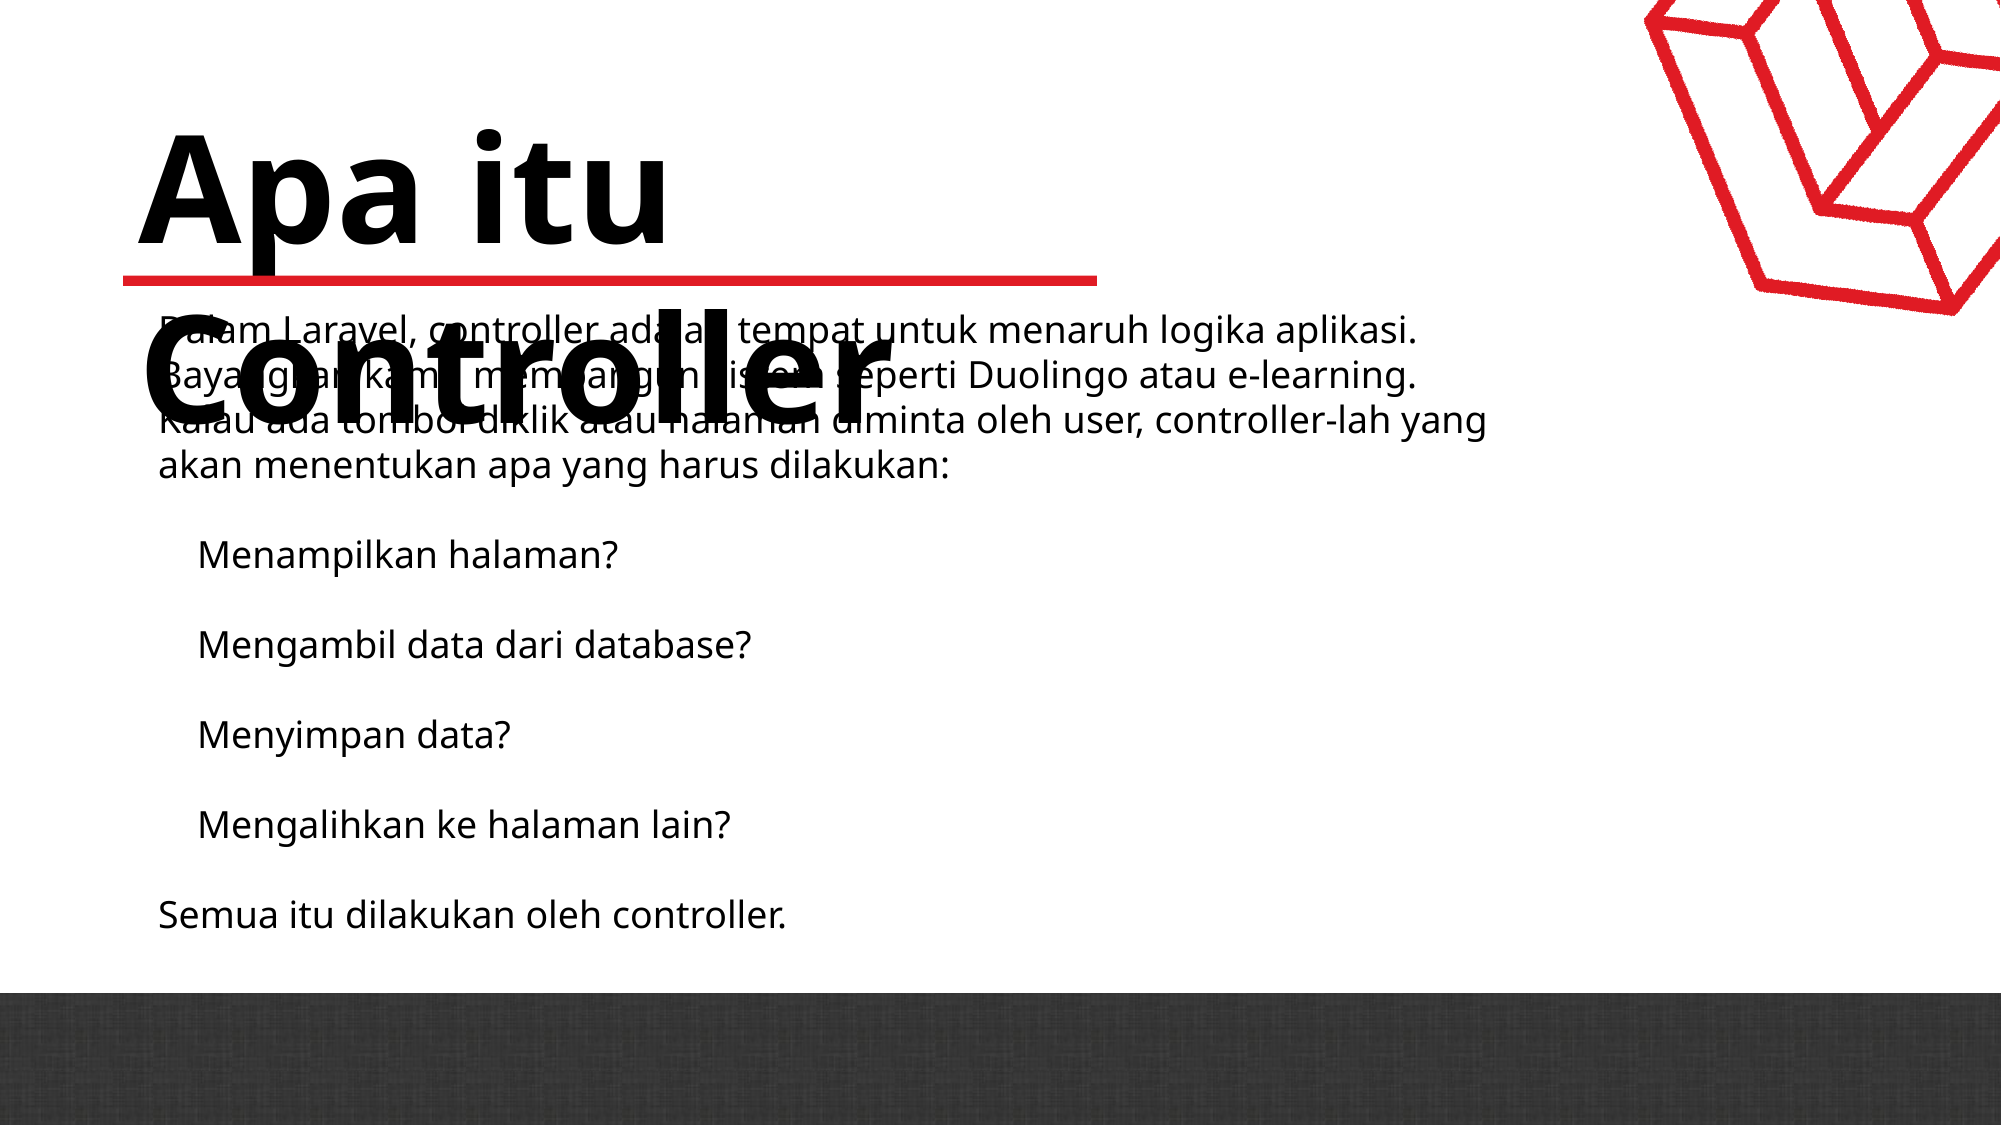

Apa itu Controller
Dalam Laravel, controller adalah tempat untuk menaruh logika aplikasi. Bayangkan kamu membangun sistem seperti Duolingo atau e-learning. Kalau ada tombol diklik atau halaman diminta oleh user, controller-lah yang akan menentukan apa yang harus dilakukan:
 Menampilkan halaman?
 Mengambil data dari database?
 Menyimpan data?
 Mengalihkan ke halaman lain?
Semua itu dilakukan oleh controller.